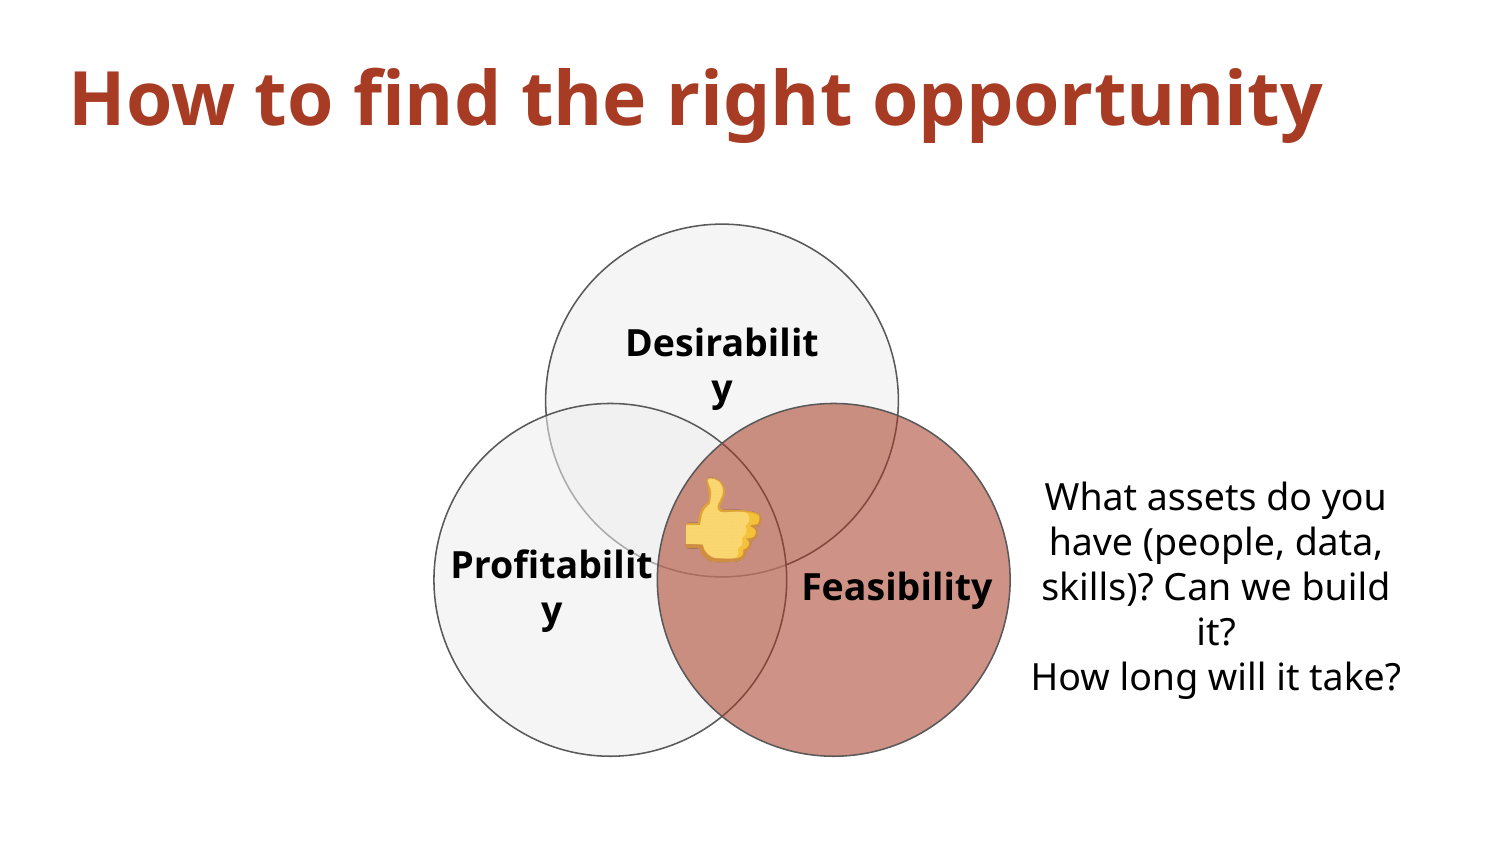

How to find the right opportunity
Desirability
What assets do you have (people, data, skills)? Can we build it?
How long will it take?
Profitability
Feasibility